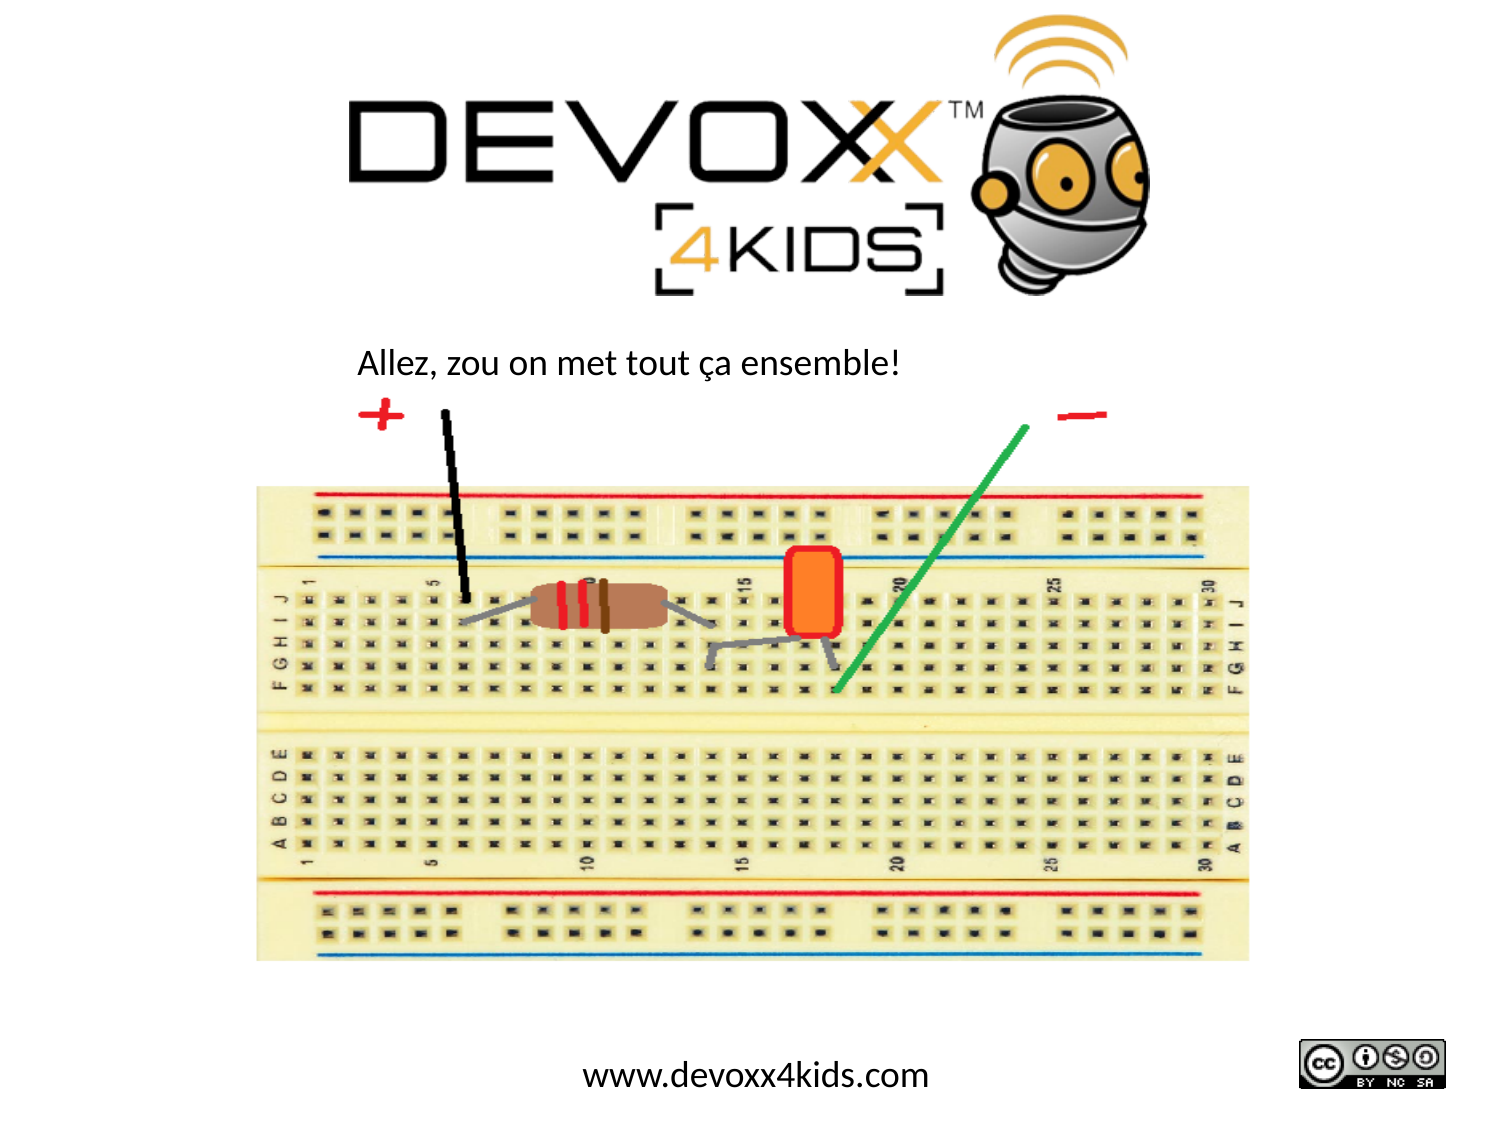

# Allez, zou on met tout ça ensemble!